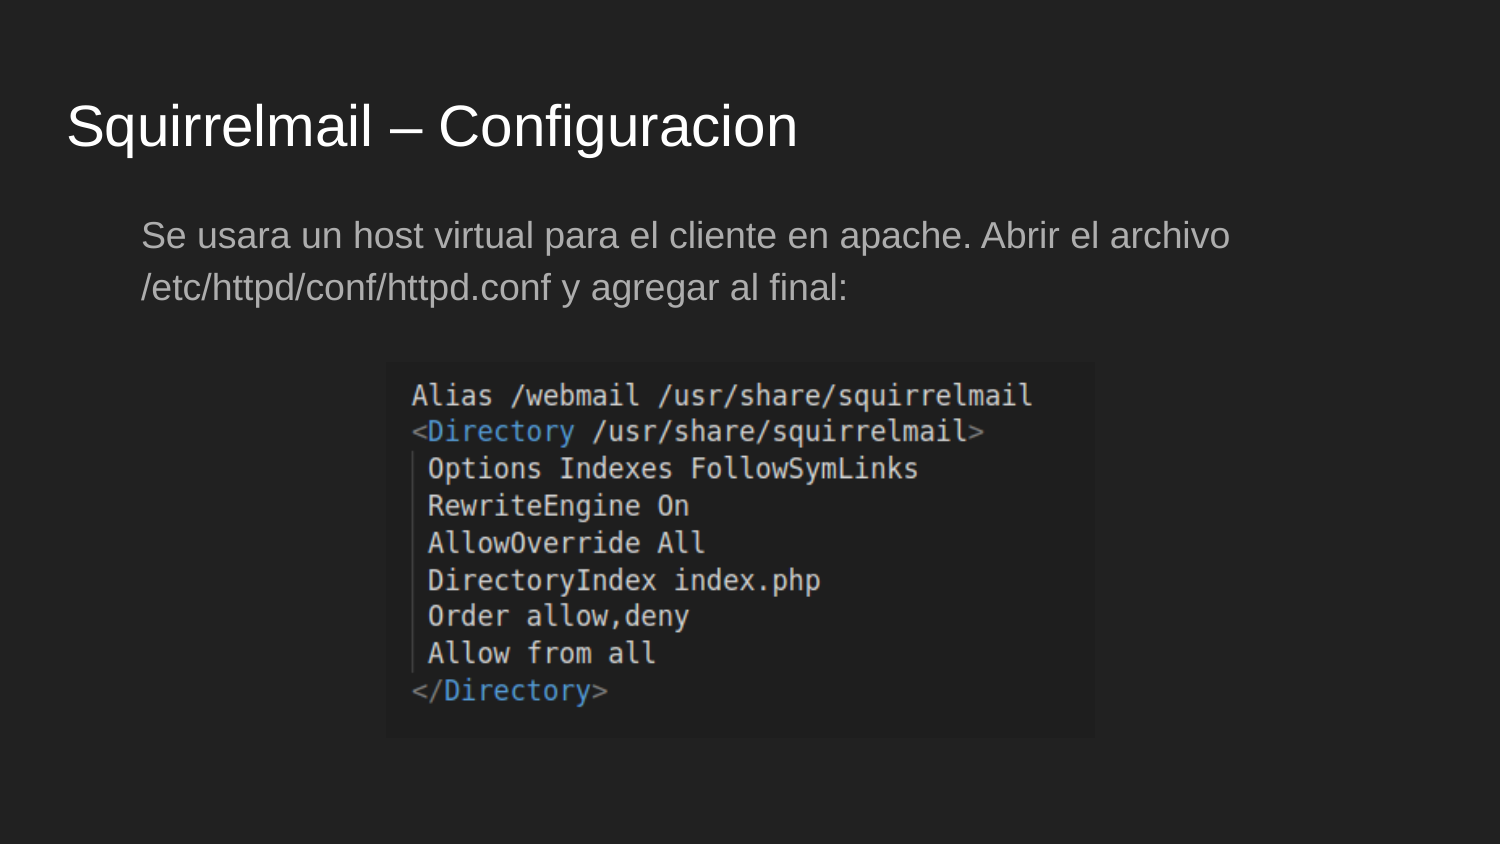

# Squirrelmail – Configuracion
Se usara un host virtual para el cliente en apache. Abrir el archivo /etc/httpd/conf/httpd.conf y agregar al final: